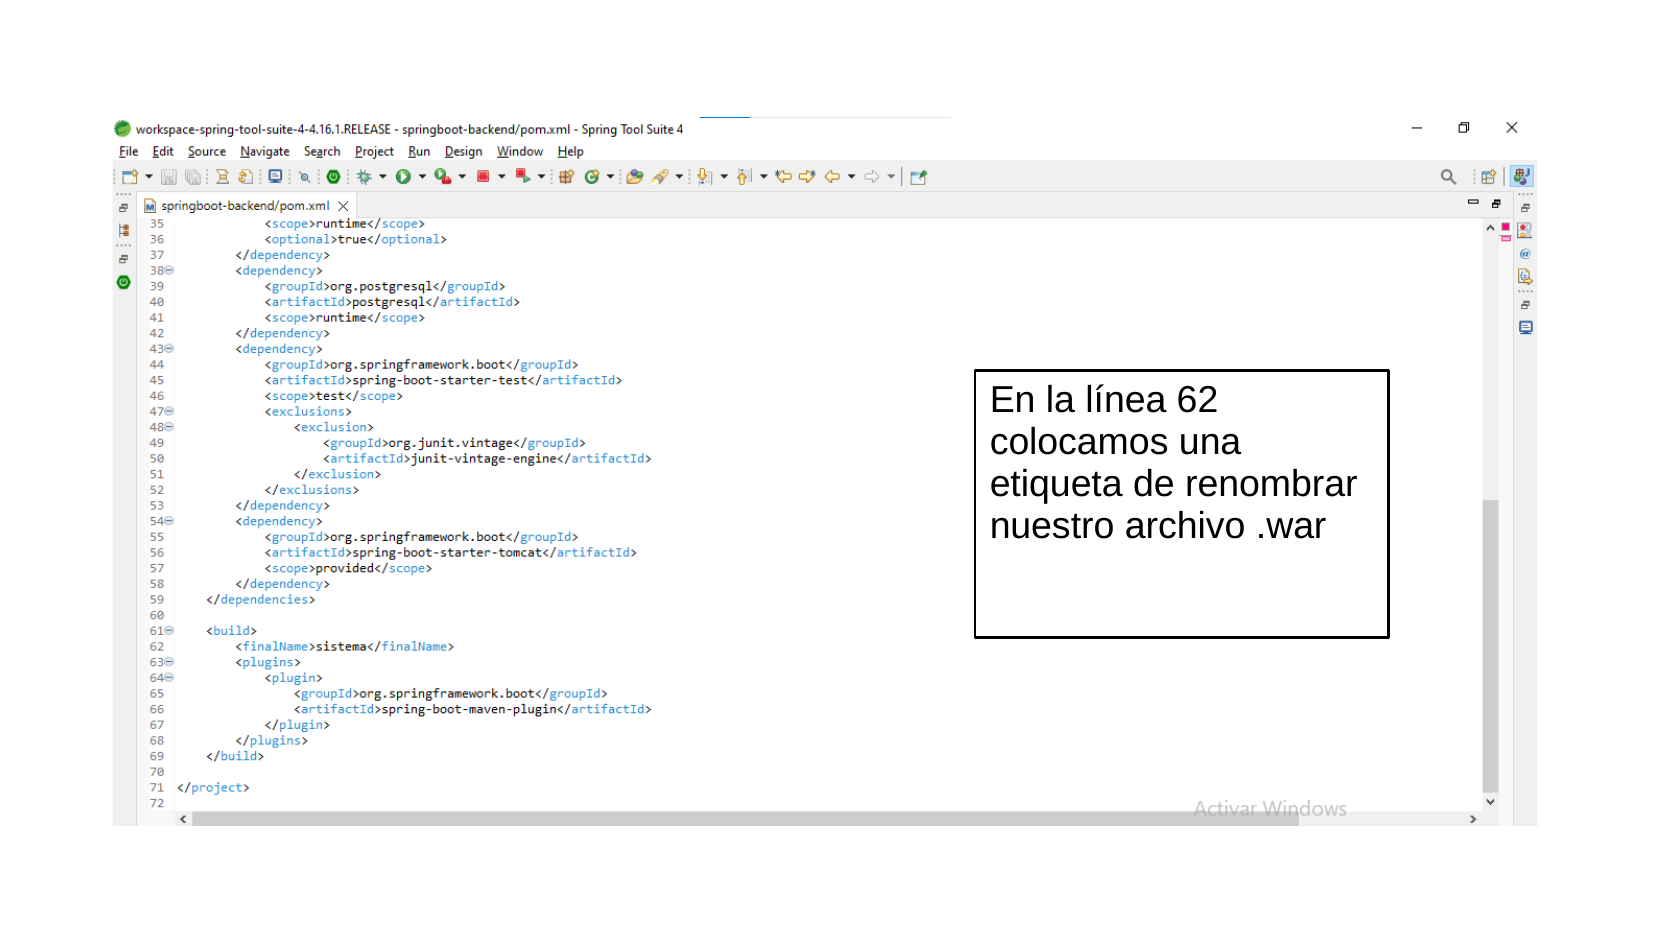

#
En la línea 62 colocamos una etiqueta de renombrar nuestro archivo .war